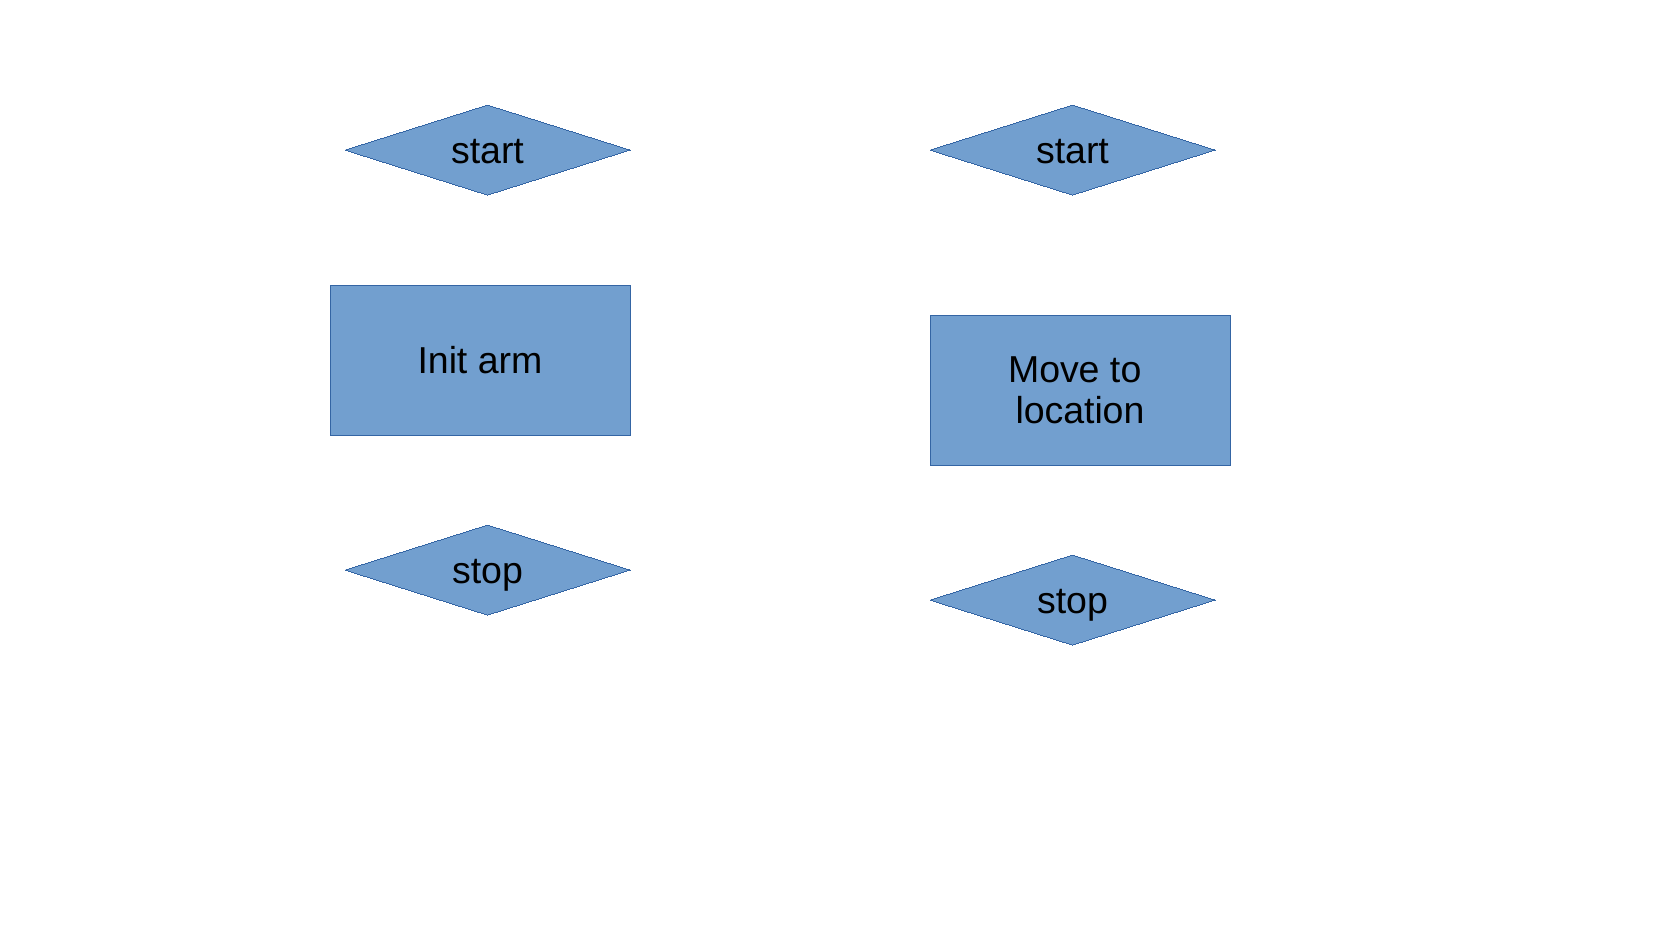

start
start
Init arm
Move to
location
stop
stop